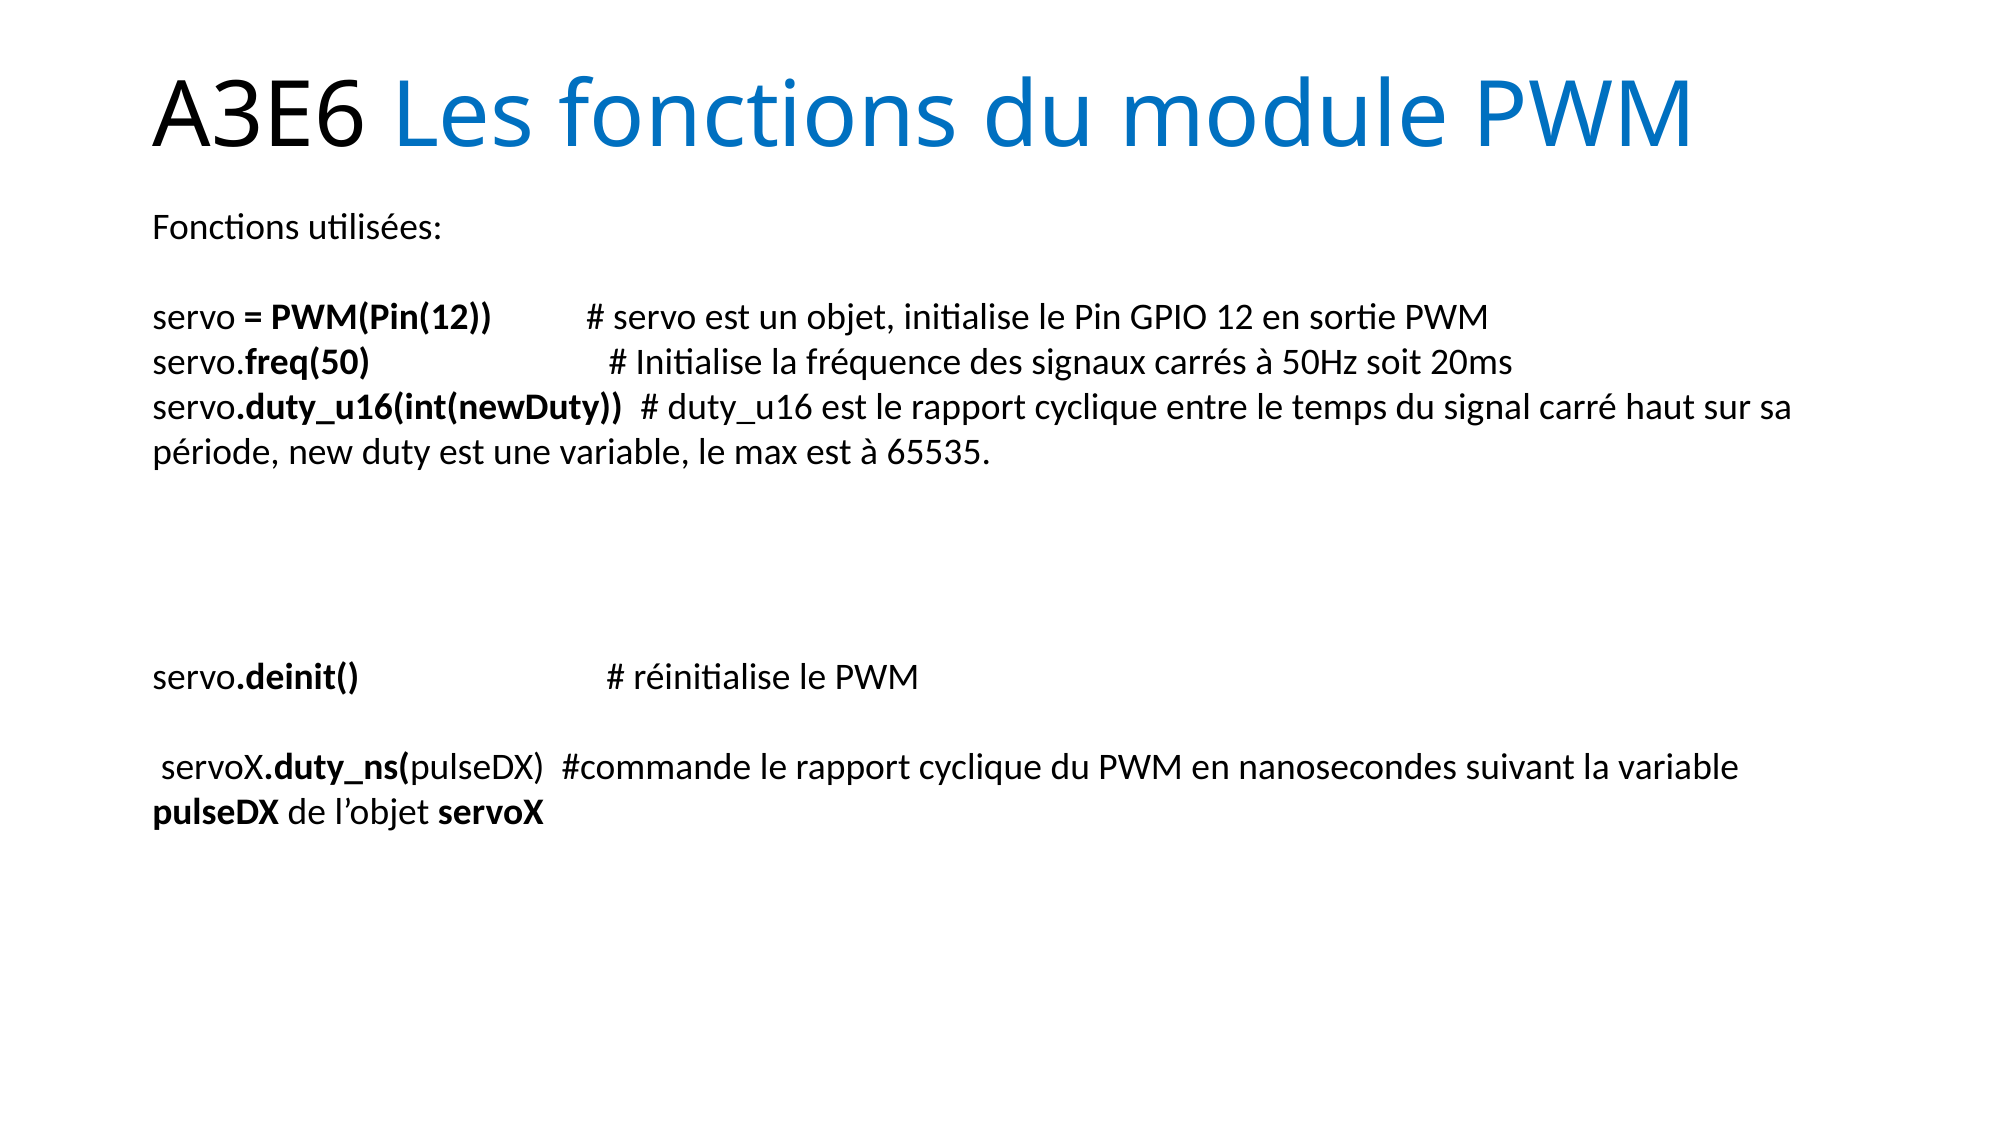

A3E6 Les fonctions du module PWM
Fonctions utilisées:
servo = PWM(Pin(12)) # servo est un objet, initialise le Pin GPIO 12 en sortie PWM
servo.freq(50) # Initialise la fréquence des signaux carrés à 50Hz soit 20ms
servo.duty_u16(int(newDuty)) # duty_u16 est le rapport cyclique entre le temps du signal carré haut sur sa période, new duty est une variable, le max est à 65535.
servo.deinit() # réinitialise le PWM
 servoX.duty_ns(pulseDX) #commande le rapport cyclique du PWM en nanosecondes suivant la variable pulseDX de l’objet servoX